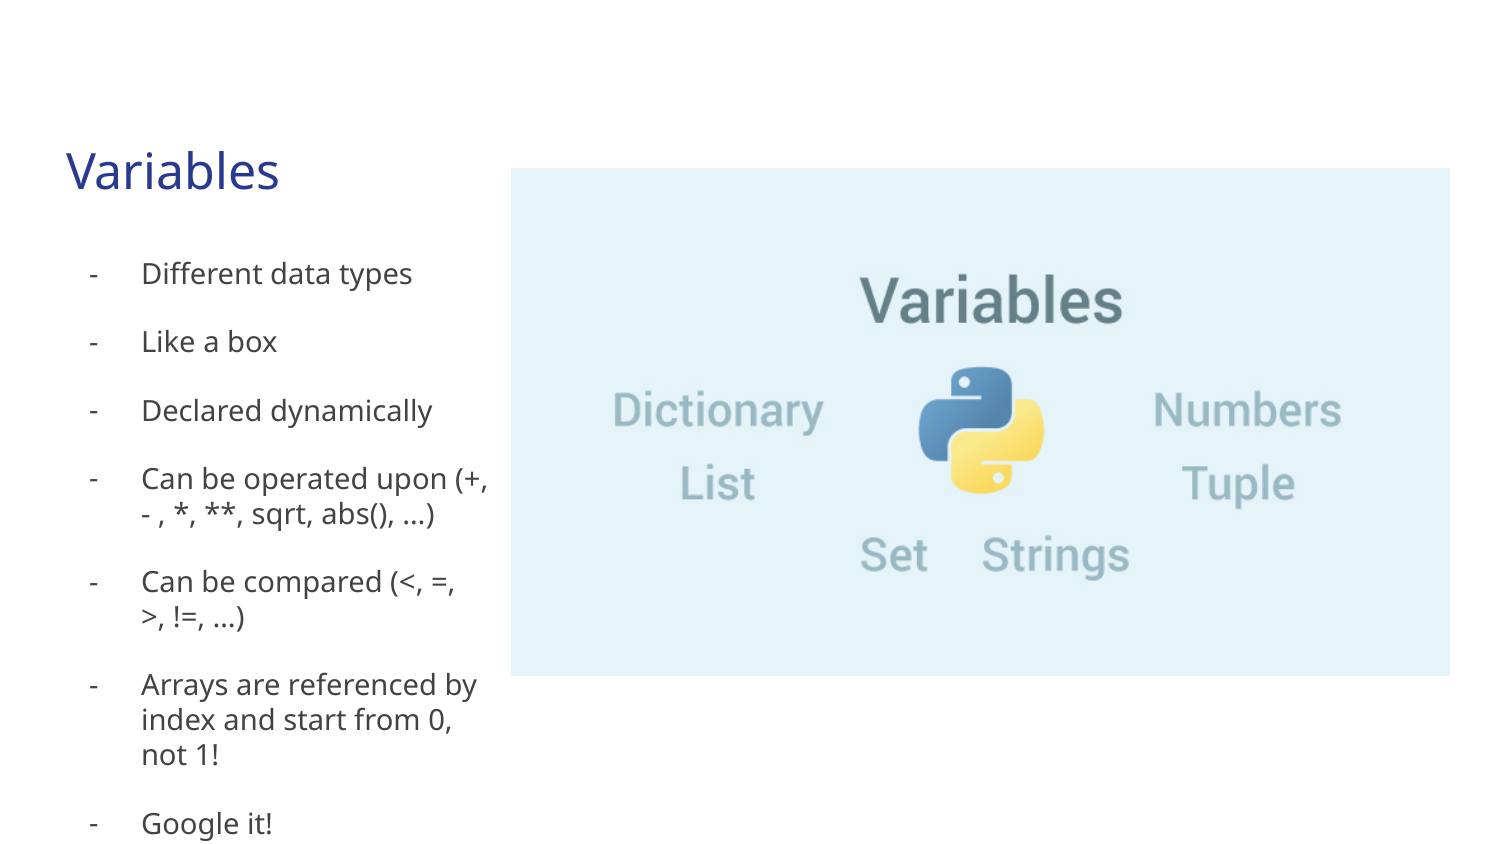

# Variables
Different data types
Like a box
Declared dynamically
Can be operated upon (+, - , *, **, sqrt, abs(), …)
Can be compared (<, =, >, !=, …)
Arrays are referenced by index and start from 0, not 1!
Google it!